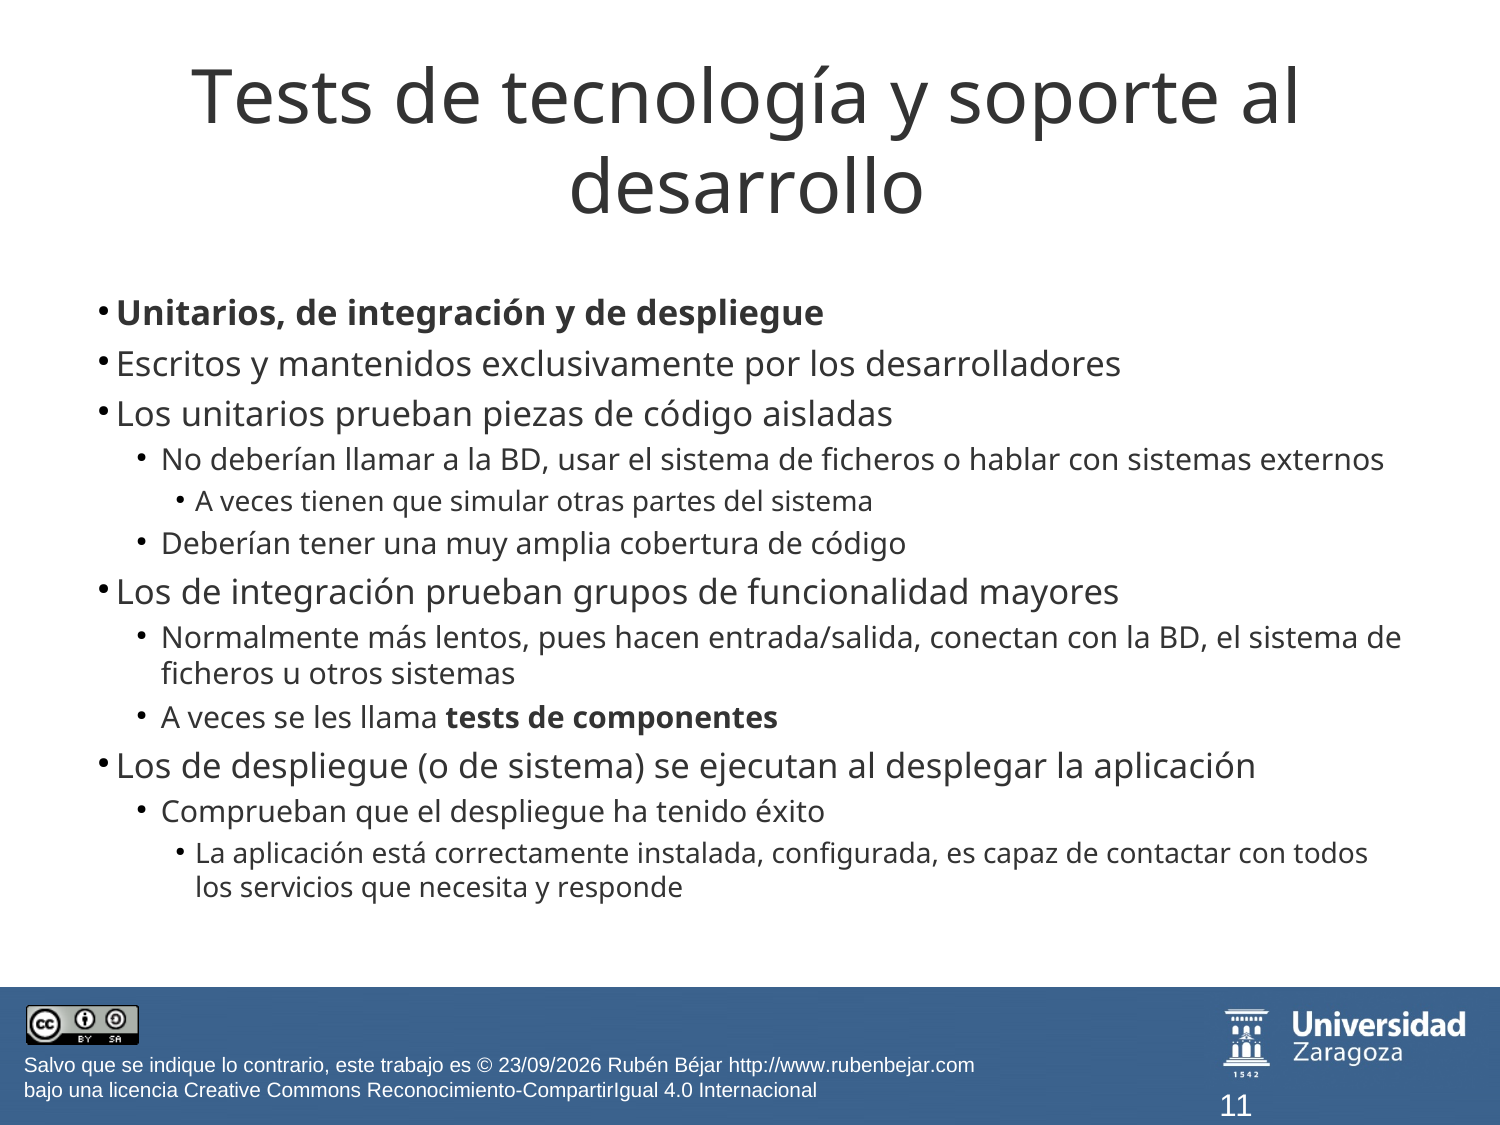

# Tests de tecnología y soporte al desarrollo
Unitarios, de integración y de despliegue
Escritos y mantenidos exclusivamente por los desarrolladores
Los unitarios prueban piezas de código aisladas
No deberían llamar a la BD, usar el sistema de ficheros o hablar con sistemas externos
A veces tienen que simular otras partes del sistema
Deberían tener una muy amplia cobertura de código
Los de integración prueban grupos de funcionalidad mayores
Normalmente más lentos, pues hacen entrada/salida, conectan con la BD, el sistema de ficheros u otros sistemas
A veces se les llama tests de componentes
Los de despliegue (o de sistema) se ejecutan al desplegar la aplicación
Comprueban que el despliegue ha tenido éxito
La aplicación está correctamente instalada, configurada, es capaz de contactar con todos los servicios que necesita y responde